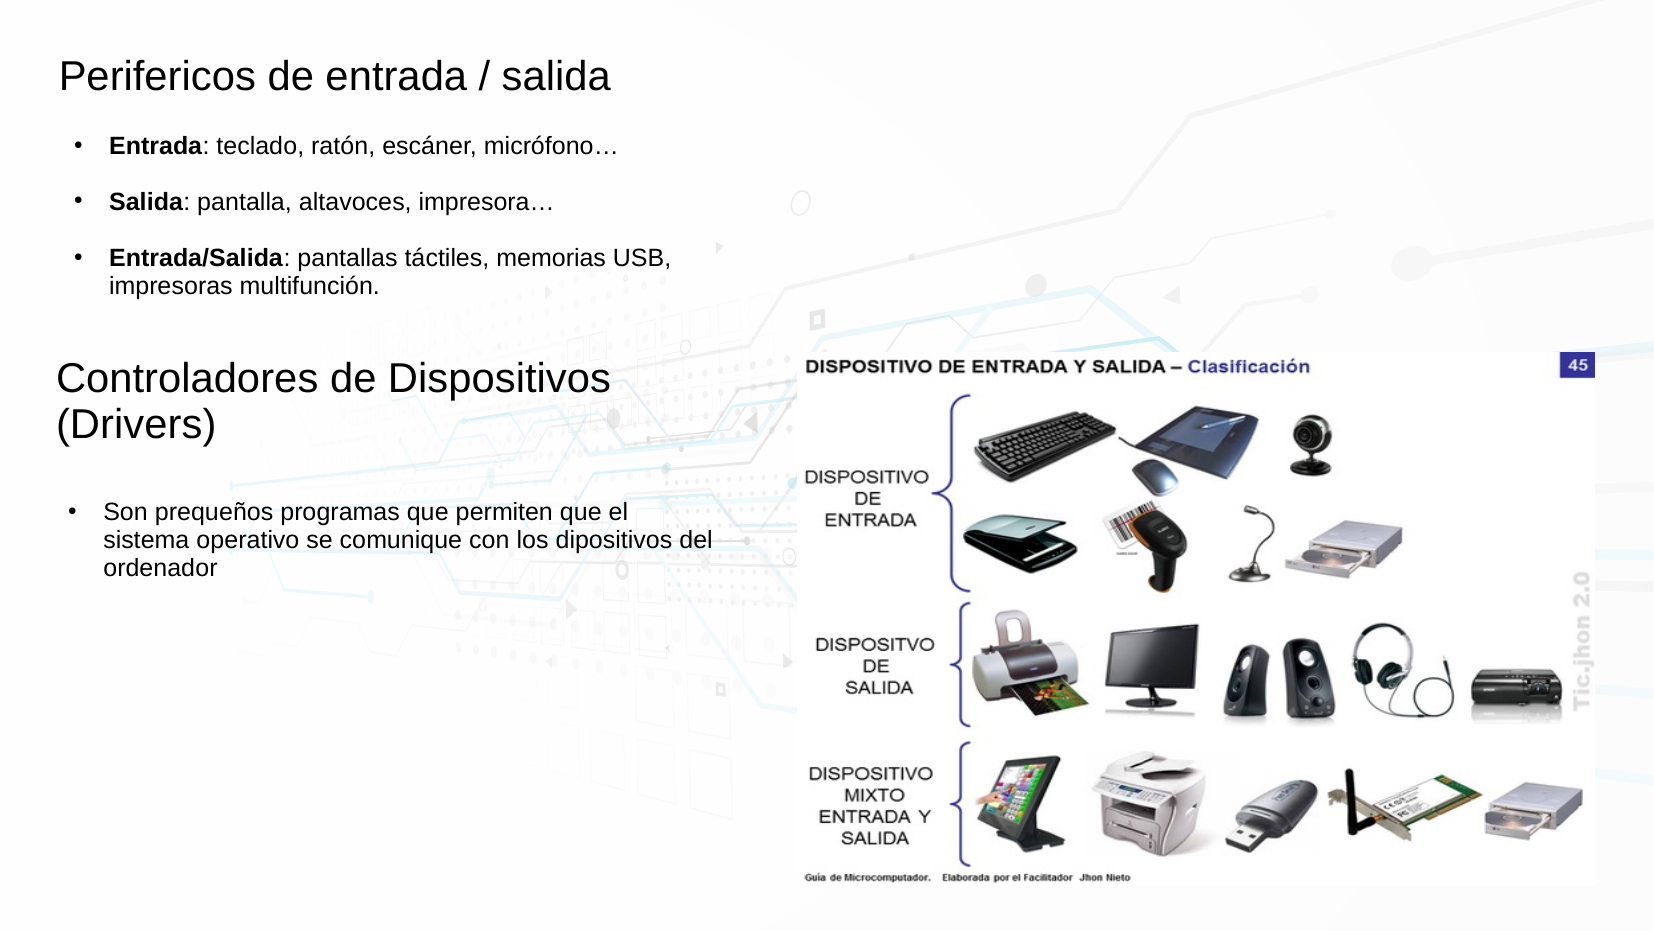

Perifericos de entrada / salida
Entrada: teclado, ratón, escáner, micrófono…
Salida: pantalla, altavoces, impresora…
Entrada/Salida: pantallas táctiles, memorias USB,
impresoras multifunción.
Controladores de Dispositivos (Drivers)
Son prequeños programas que permiten que el sistema operativo se comunique con los dipositivos del ordenador